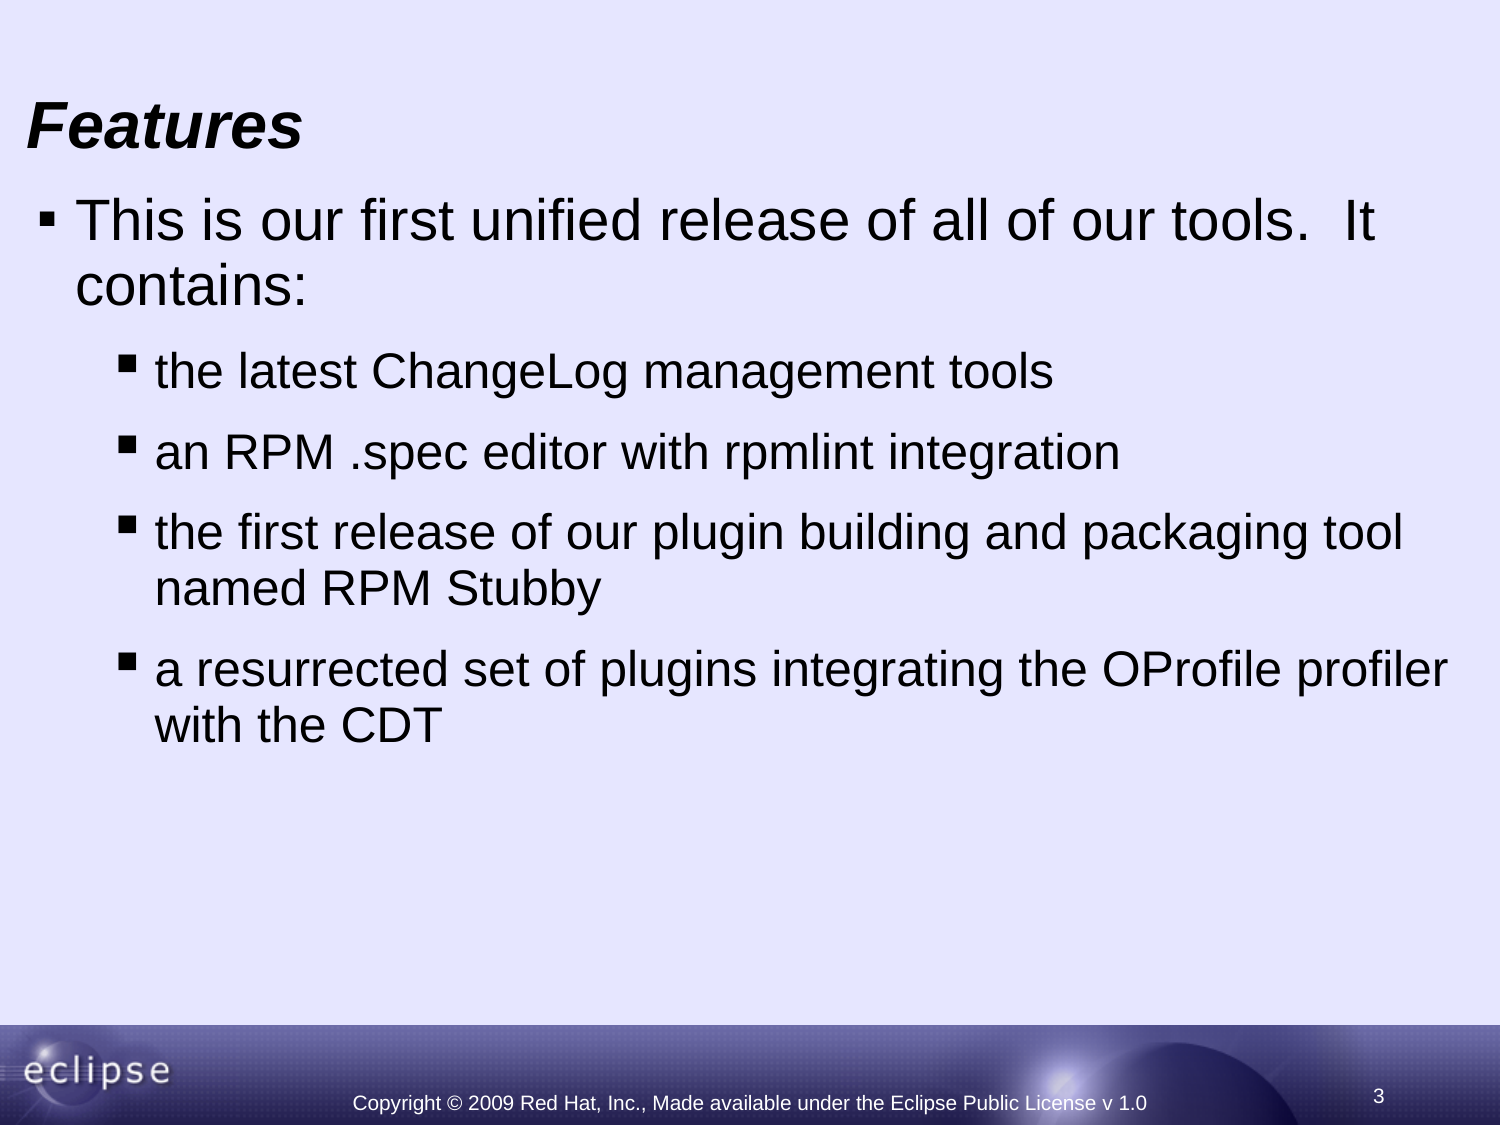

# Features
This is our first unified release of all of our tools. It contains:
the latest ChangeLog management tools
an RPM .spec editor with rpmlint integration
the first release of our plugin building and packaging tool named RPM Stubby
a resurrected set of plugins integrating the OProfile profiler with the CDT